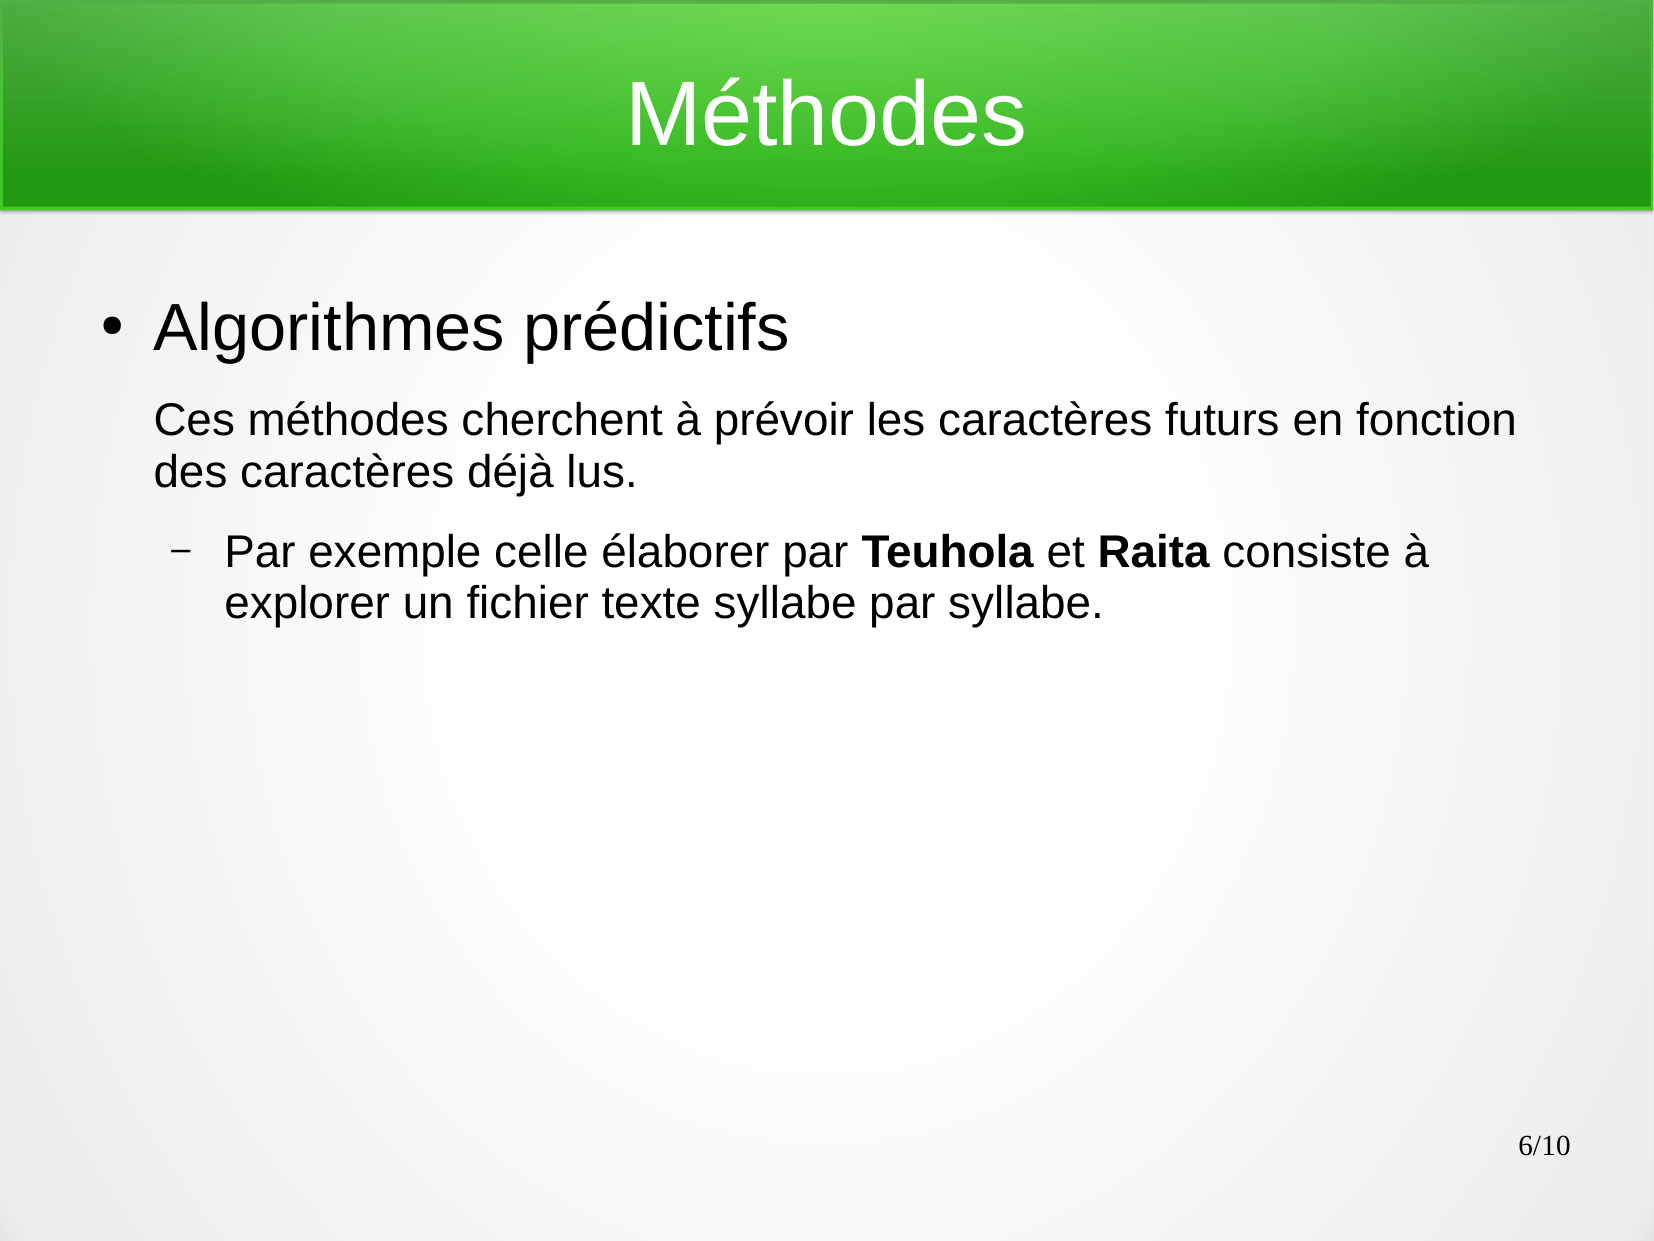

# Méthodes
Algorithmes prédictifs
Ces méthodes cherchent à prévoir les caractères futurs en fonction des caractères déjà lus.
Par exemple celle élaborer par Teuhola et Raita consiste à explorer un fichier texte syllabe par syllabe.
6